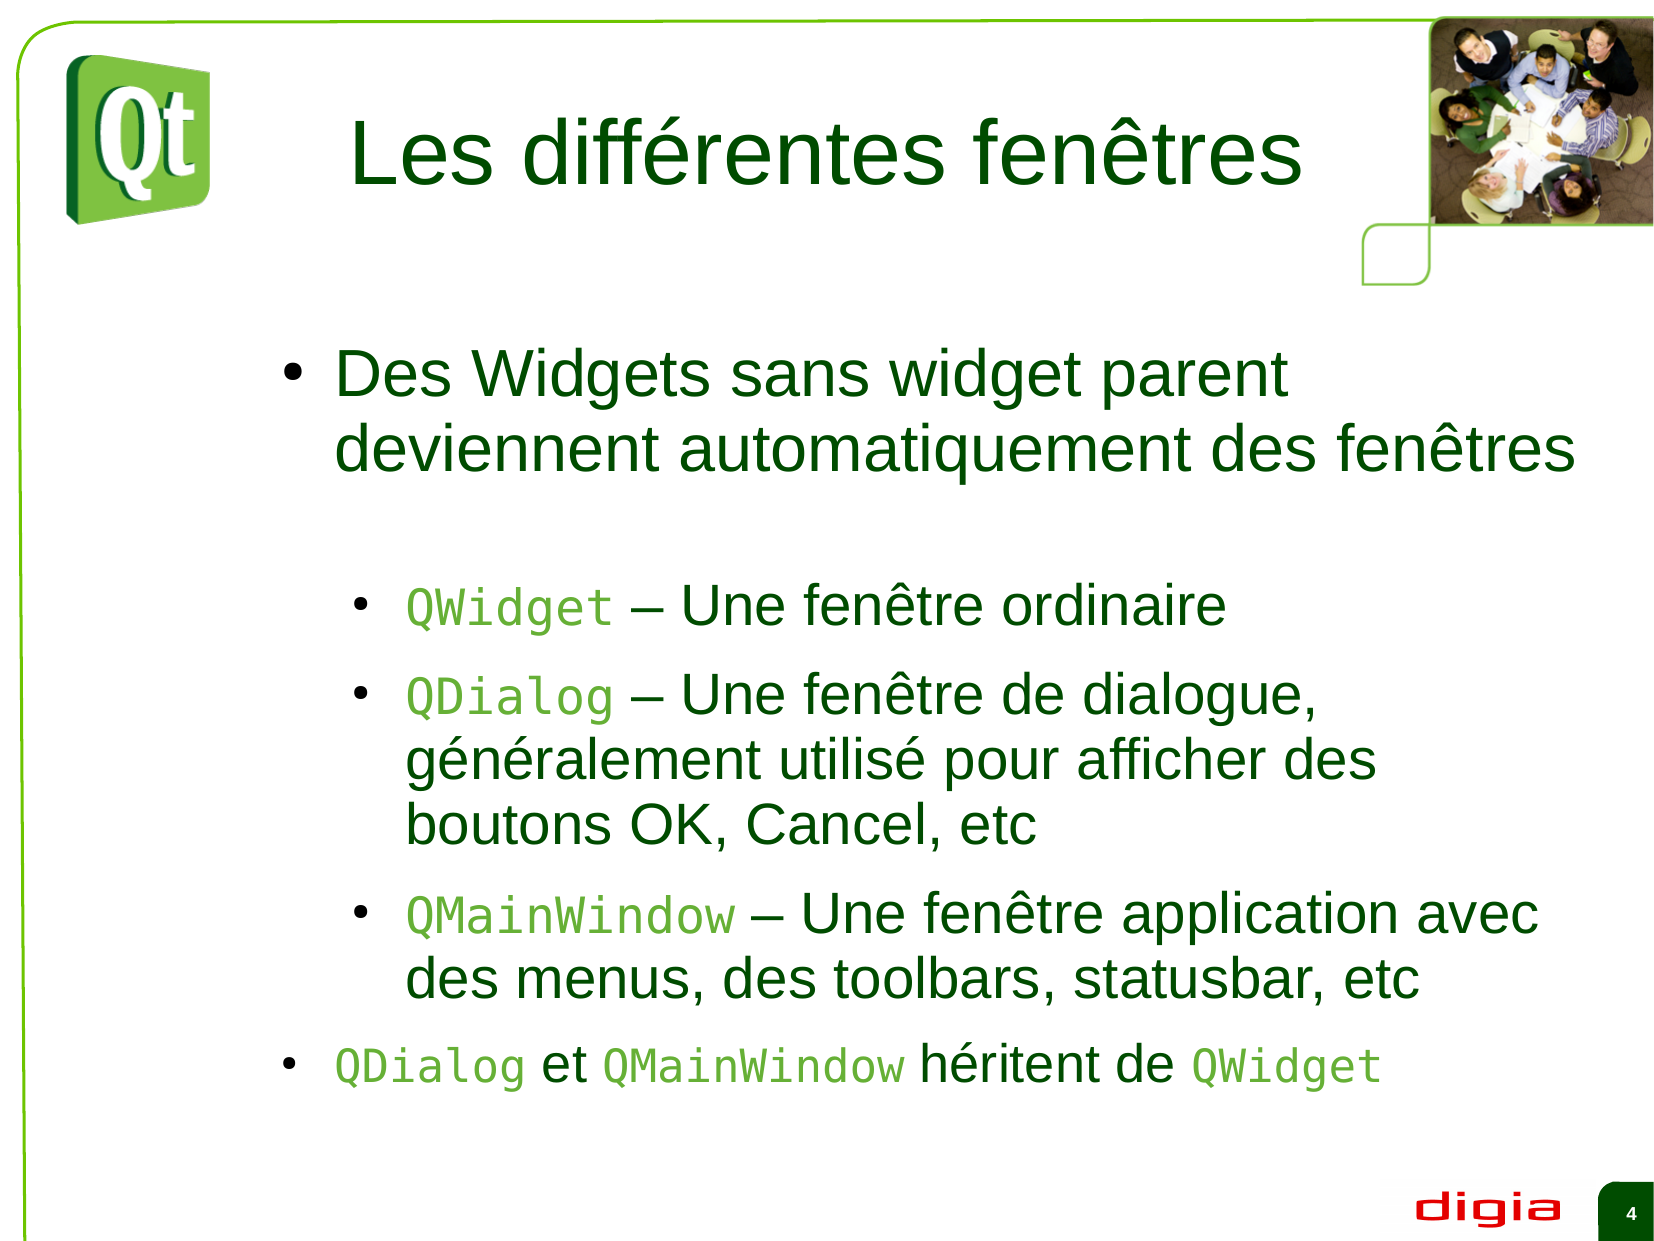

# Les différentes fenêtres
Des Widgets sans widget parent deviennent automatiquement des fenêtres
QWidget – Une fenêtre ordinaire
QDialog – Une fenêtre de dialogue, généralement utilisé pour afficher des boutons OK, Cancel, etc
QMainWindow – Une fenêtre application avec des menus, des toolbars, statusbar, etc
QDialog et QMainWindow héritent de QWidget